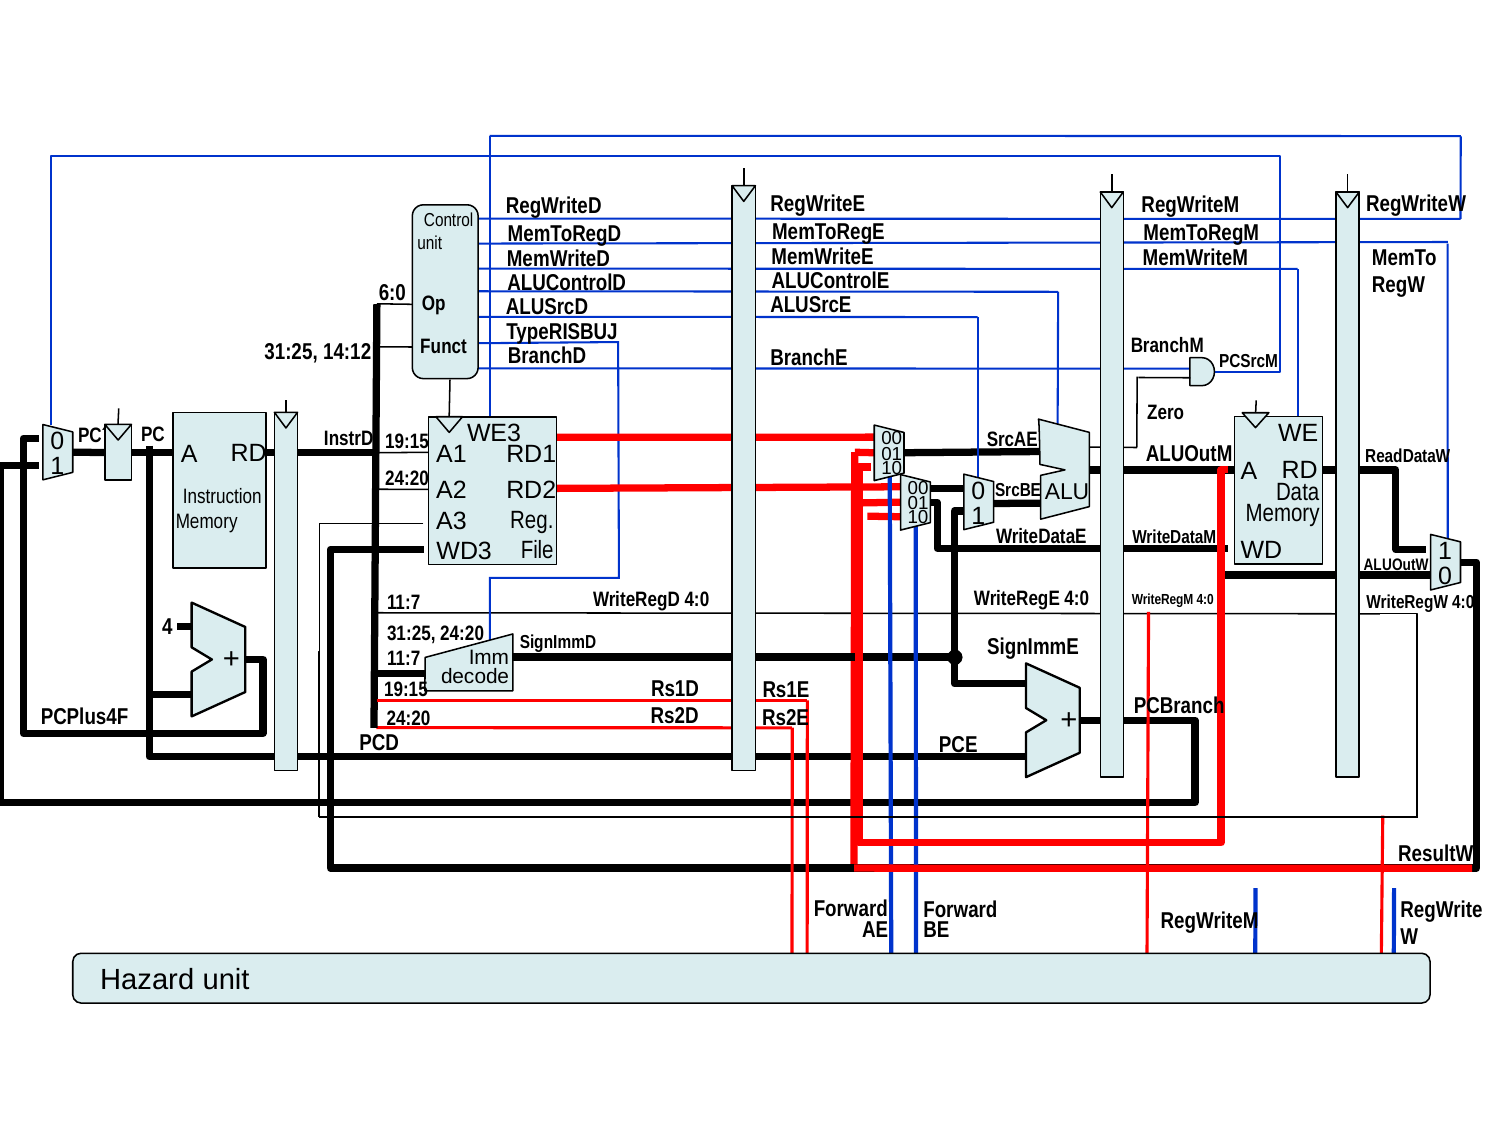

RegWriteW
RegWriteE
RegWriteM
RegWriteD
Control unit
MemToRegE
MemToRegM
MemToRegD
MemWriteE
MemTo
RegW
MemWriteM
MemWriteD
ALUControlE
ALUControlD
6:0
Op
ALUSrcE
ALUSrcD
TypeRISBUJ
BranchM
Funct
31:25, 14:12
BranchD
BranchE
PCSrcM
Zero
Instruction Memory
RD
A
Data Memory
WE
Reg.
 File
WE3
PC
PC´
0
1
InstrD
00
01
10
SrcAE
19:15
A1
RD1
ALUOutM
ReadDataW
RD
A
24:20
RD2
A2
0
1
00
01
10
ALU
SrcBE
A3
WriteDataE
WriteDataM
WD
WD3
1
0
ALUOutW
WriteRegE 4:0
 WriteRegD 4:0
11:7
WriteRegM 4:0
WriteRegW 4:0
4
31:25, 24:20
11:7
Imm
decode
SignImmD
SignImmE
+
Rs1D
Rs1E
19:15
PCBranch
Rs2D
+
PCPlus4F
Rs2E
24:20
PCD
PCE
ResultW
Forward
AE
Forward
BE
RegWrite
W
RegWriteM
Hazard unit